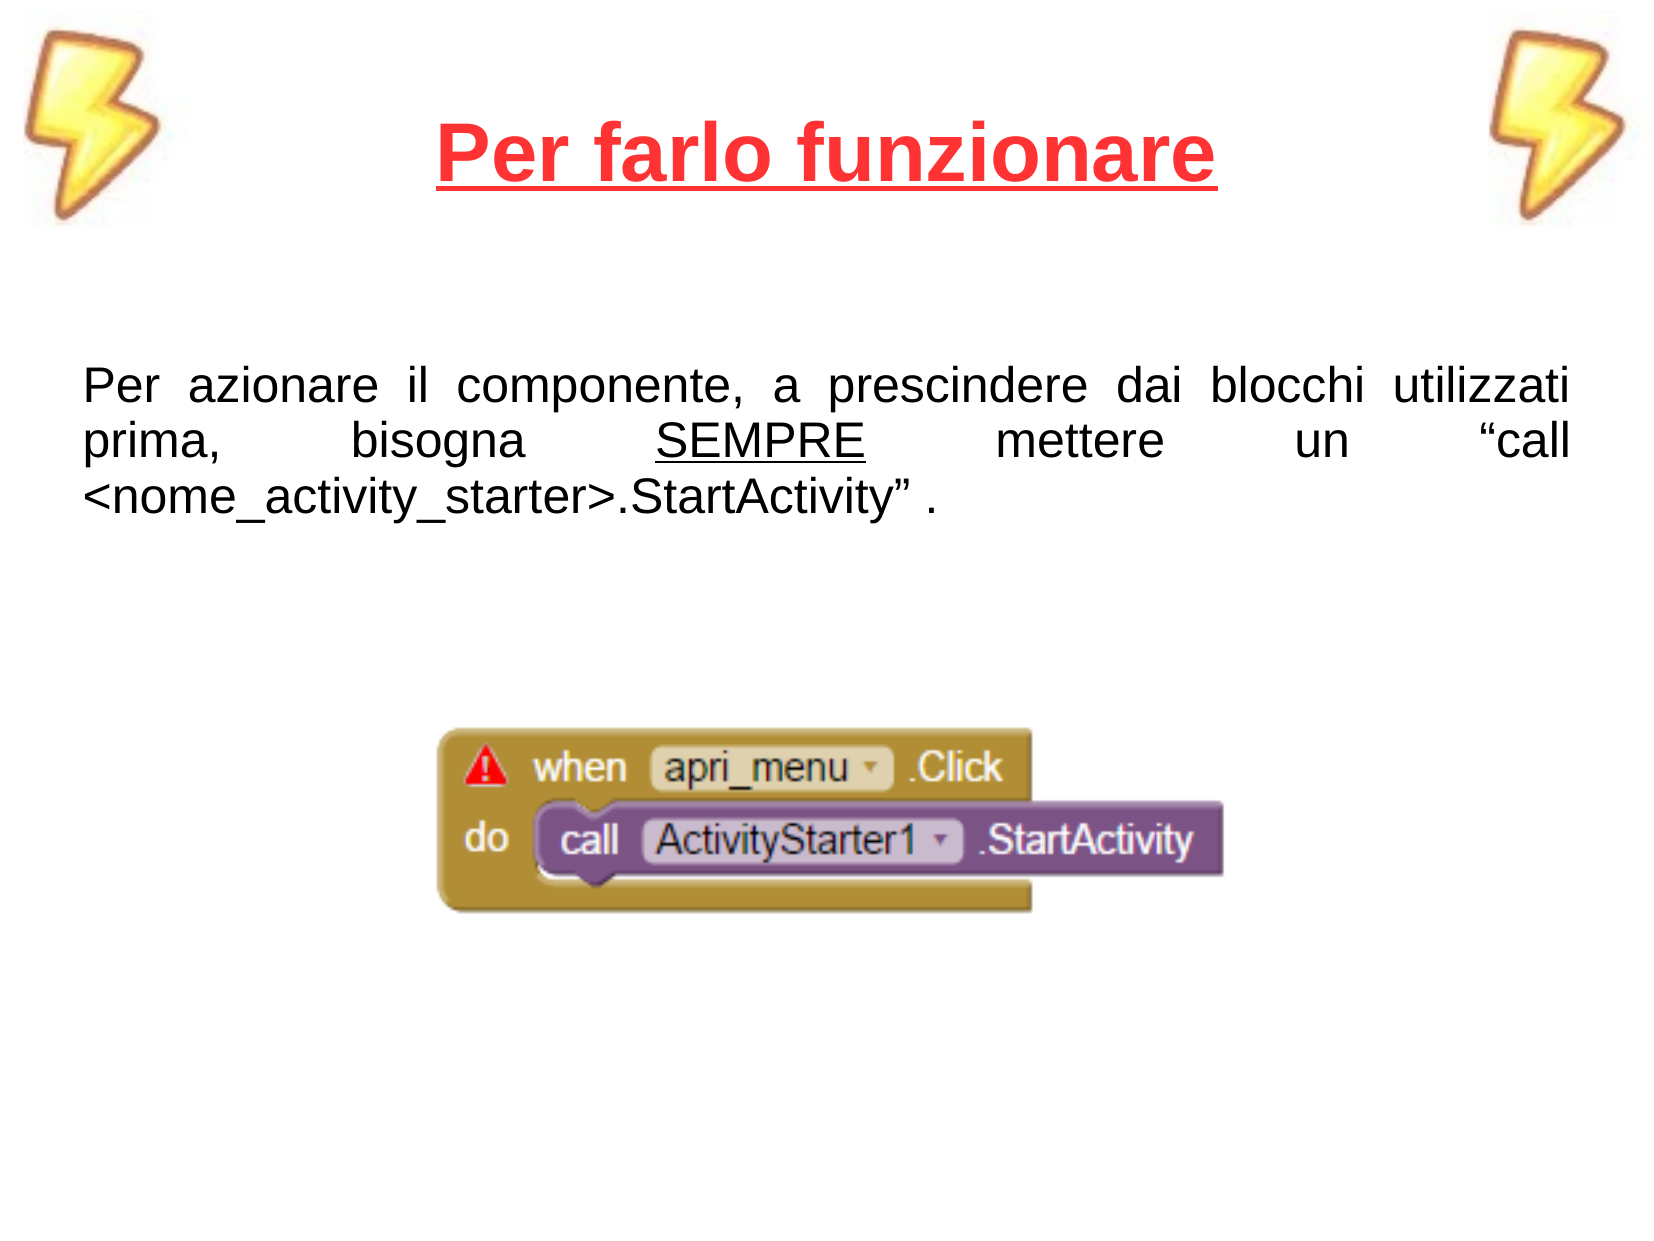

# Per farlo funzionare
Per azionare il componente, a prescindere dai blocchi utilizzati prima, bisogna SEMPRE mettere un “call <nome_activity_starter>.StartActivity” .